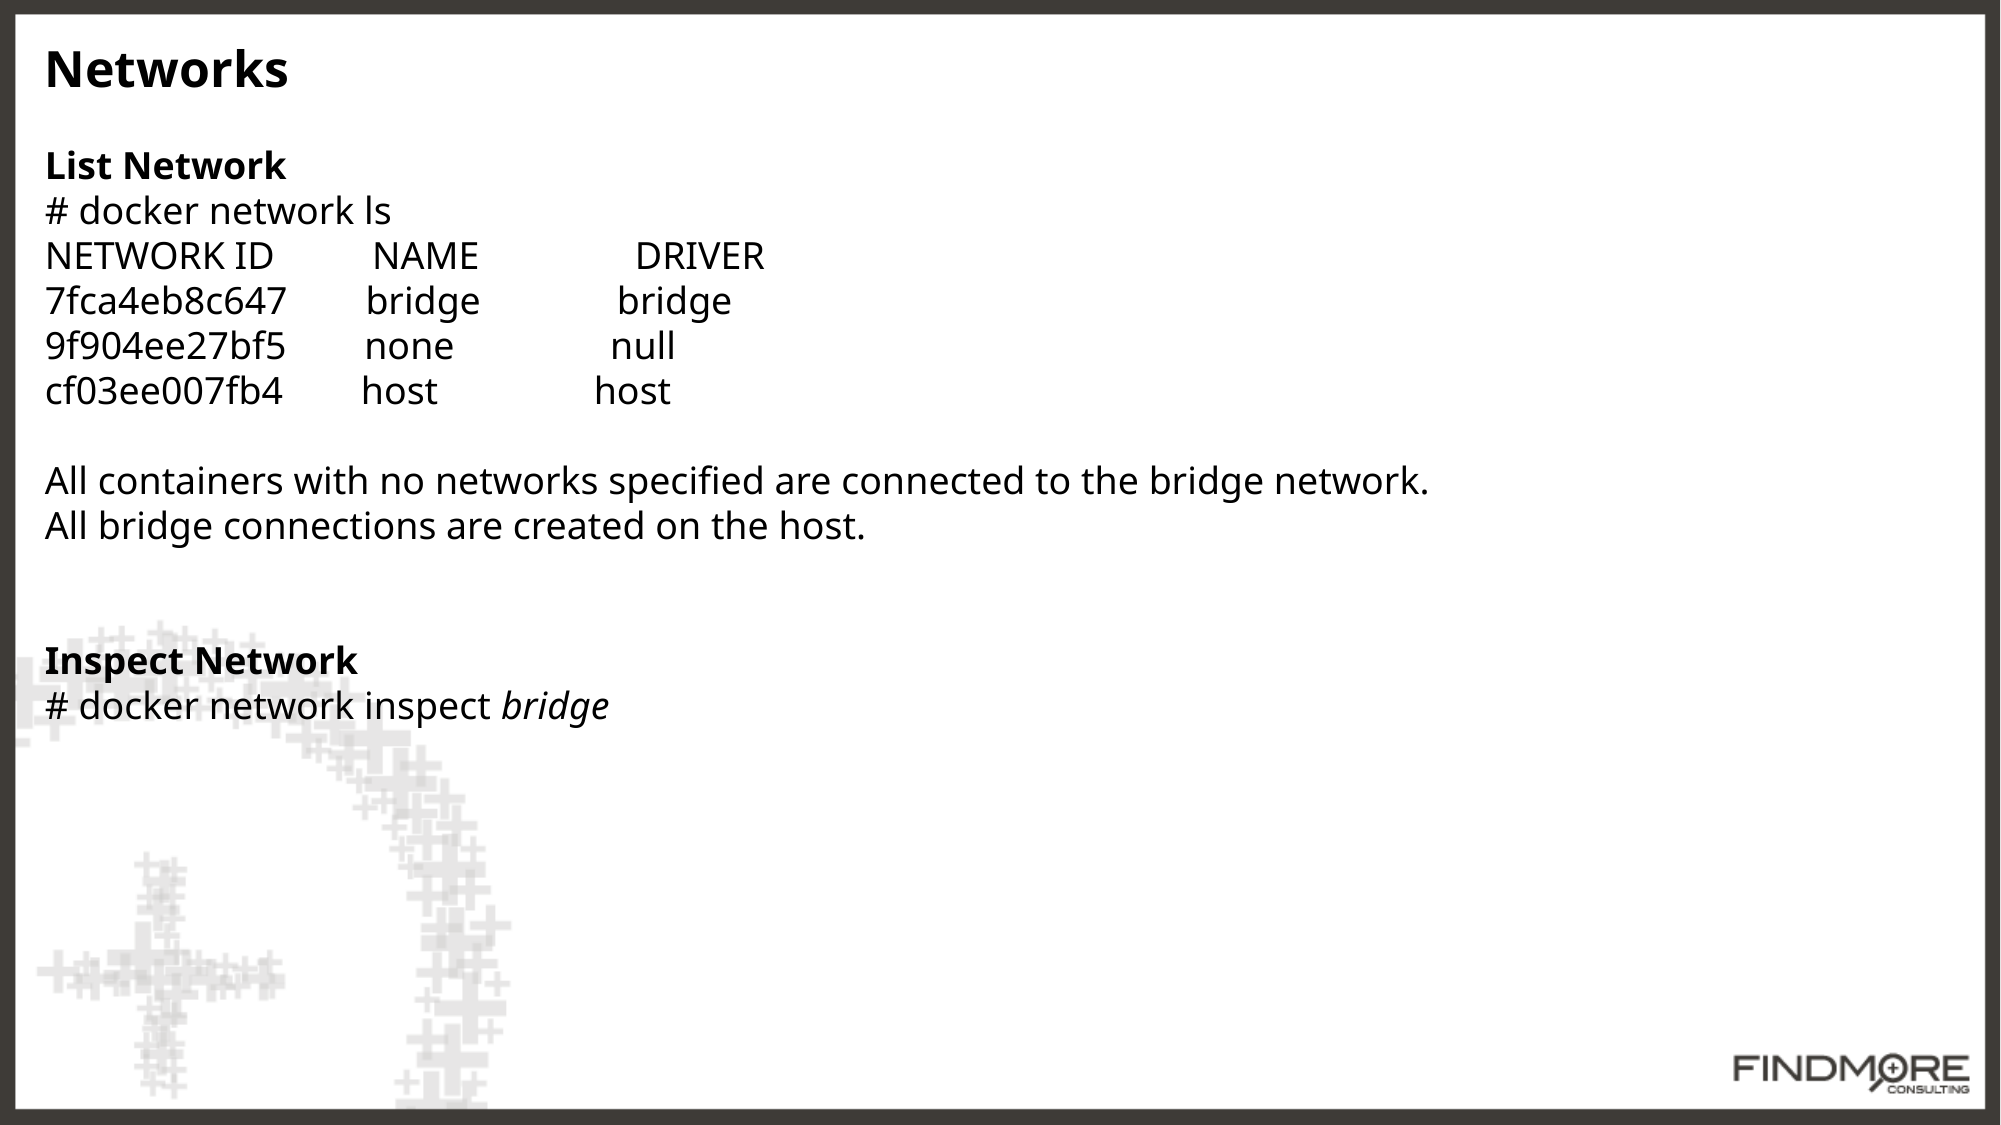

Networks
List Network
# docker network ls
NETWORK ID NAME DRIVER
7fca4eb8c647 bridge bridge
9f904ee27bf5 none null
cf03ee007fb4 host host
All containers with no networks specified are connected to the bridge network.
All bridge connections are created on the host.
Inspect Network
# docker network inspect bridge